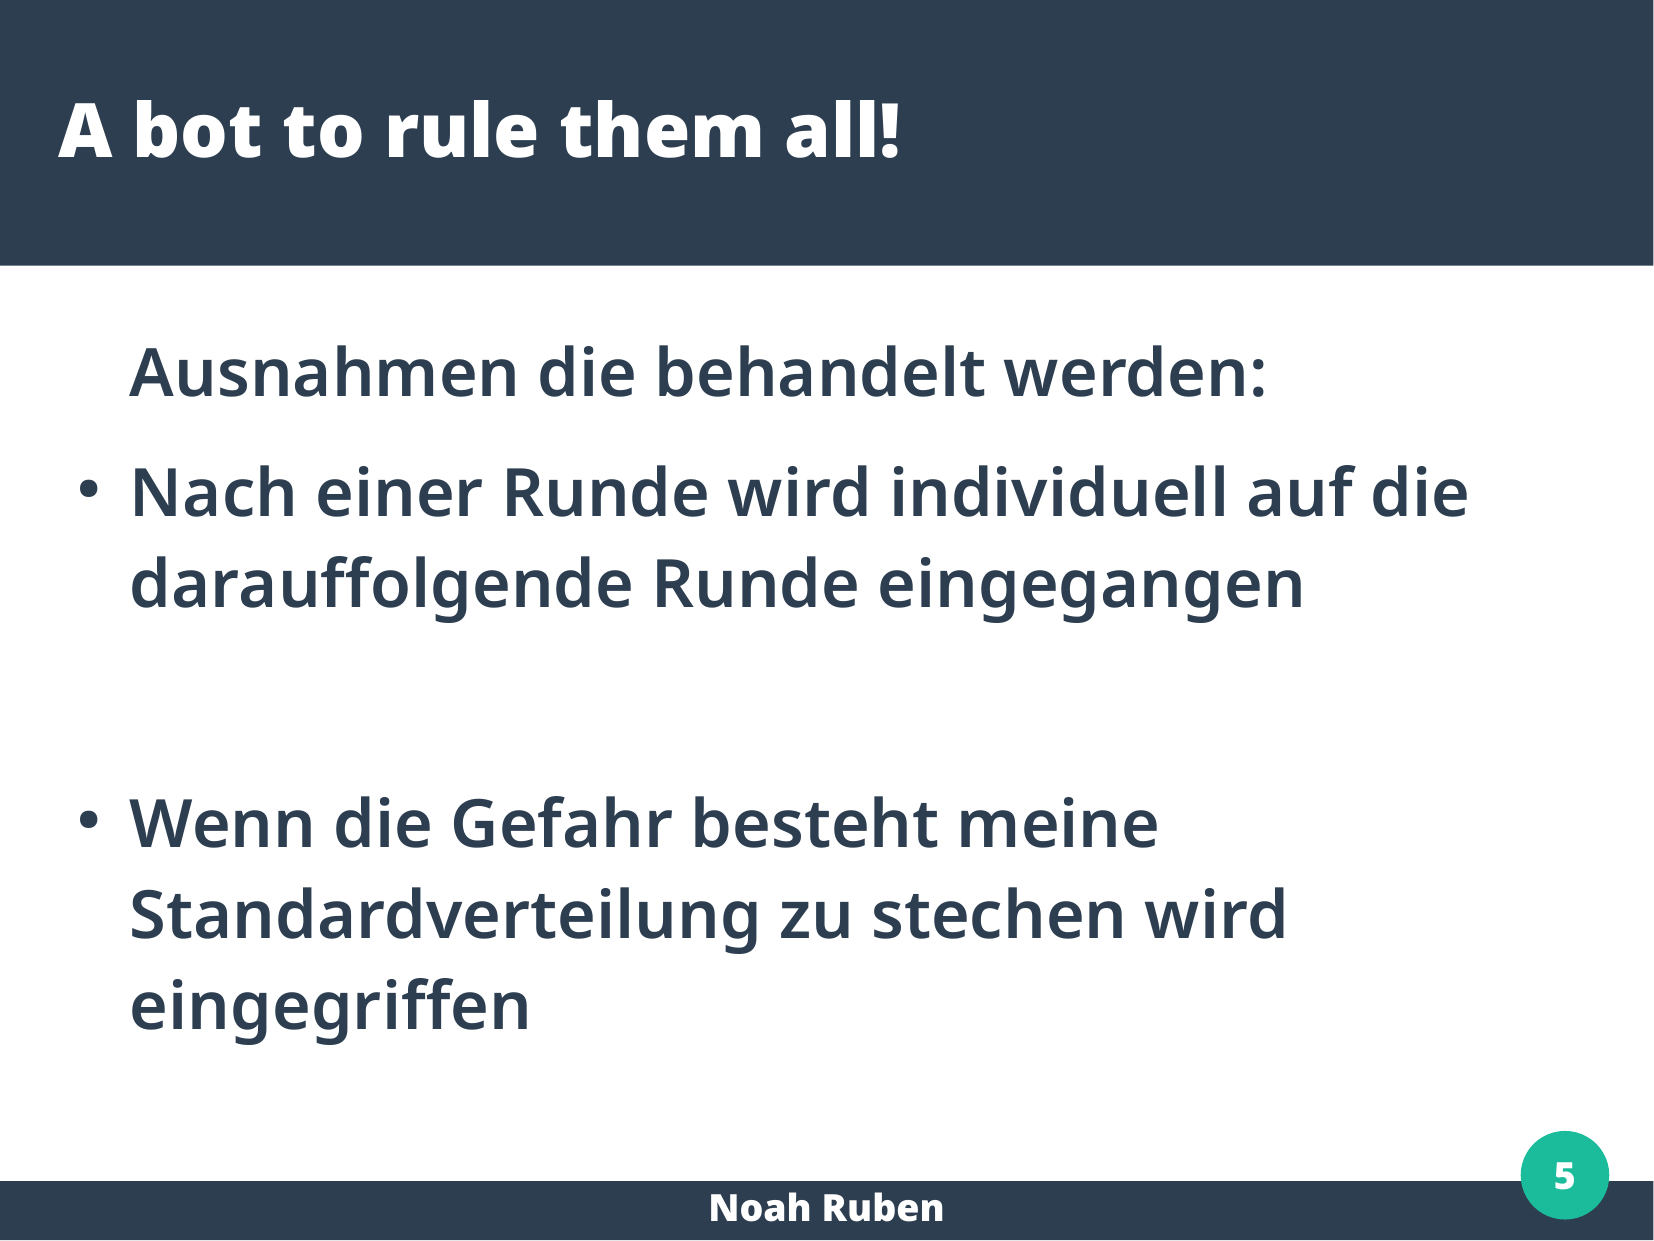

# A bot to rule them all!
Ausnahmen die behandelt werden:
Nach einer Runde wird individuell auf die darauffolgende Runde eingegangen
Wenn die Gefahr besteht meine Standardverteilung zu stechen wird eingegriffen
5
Noah Ruben